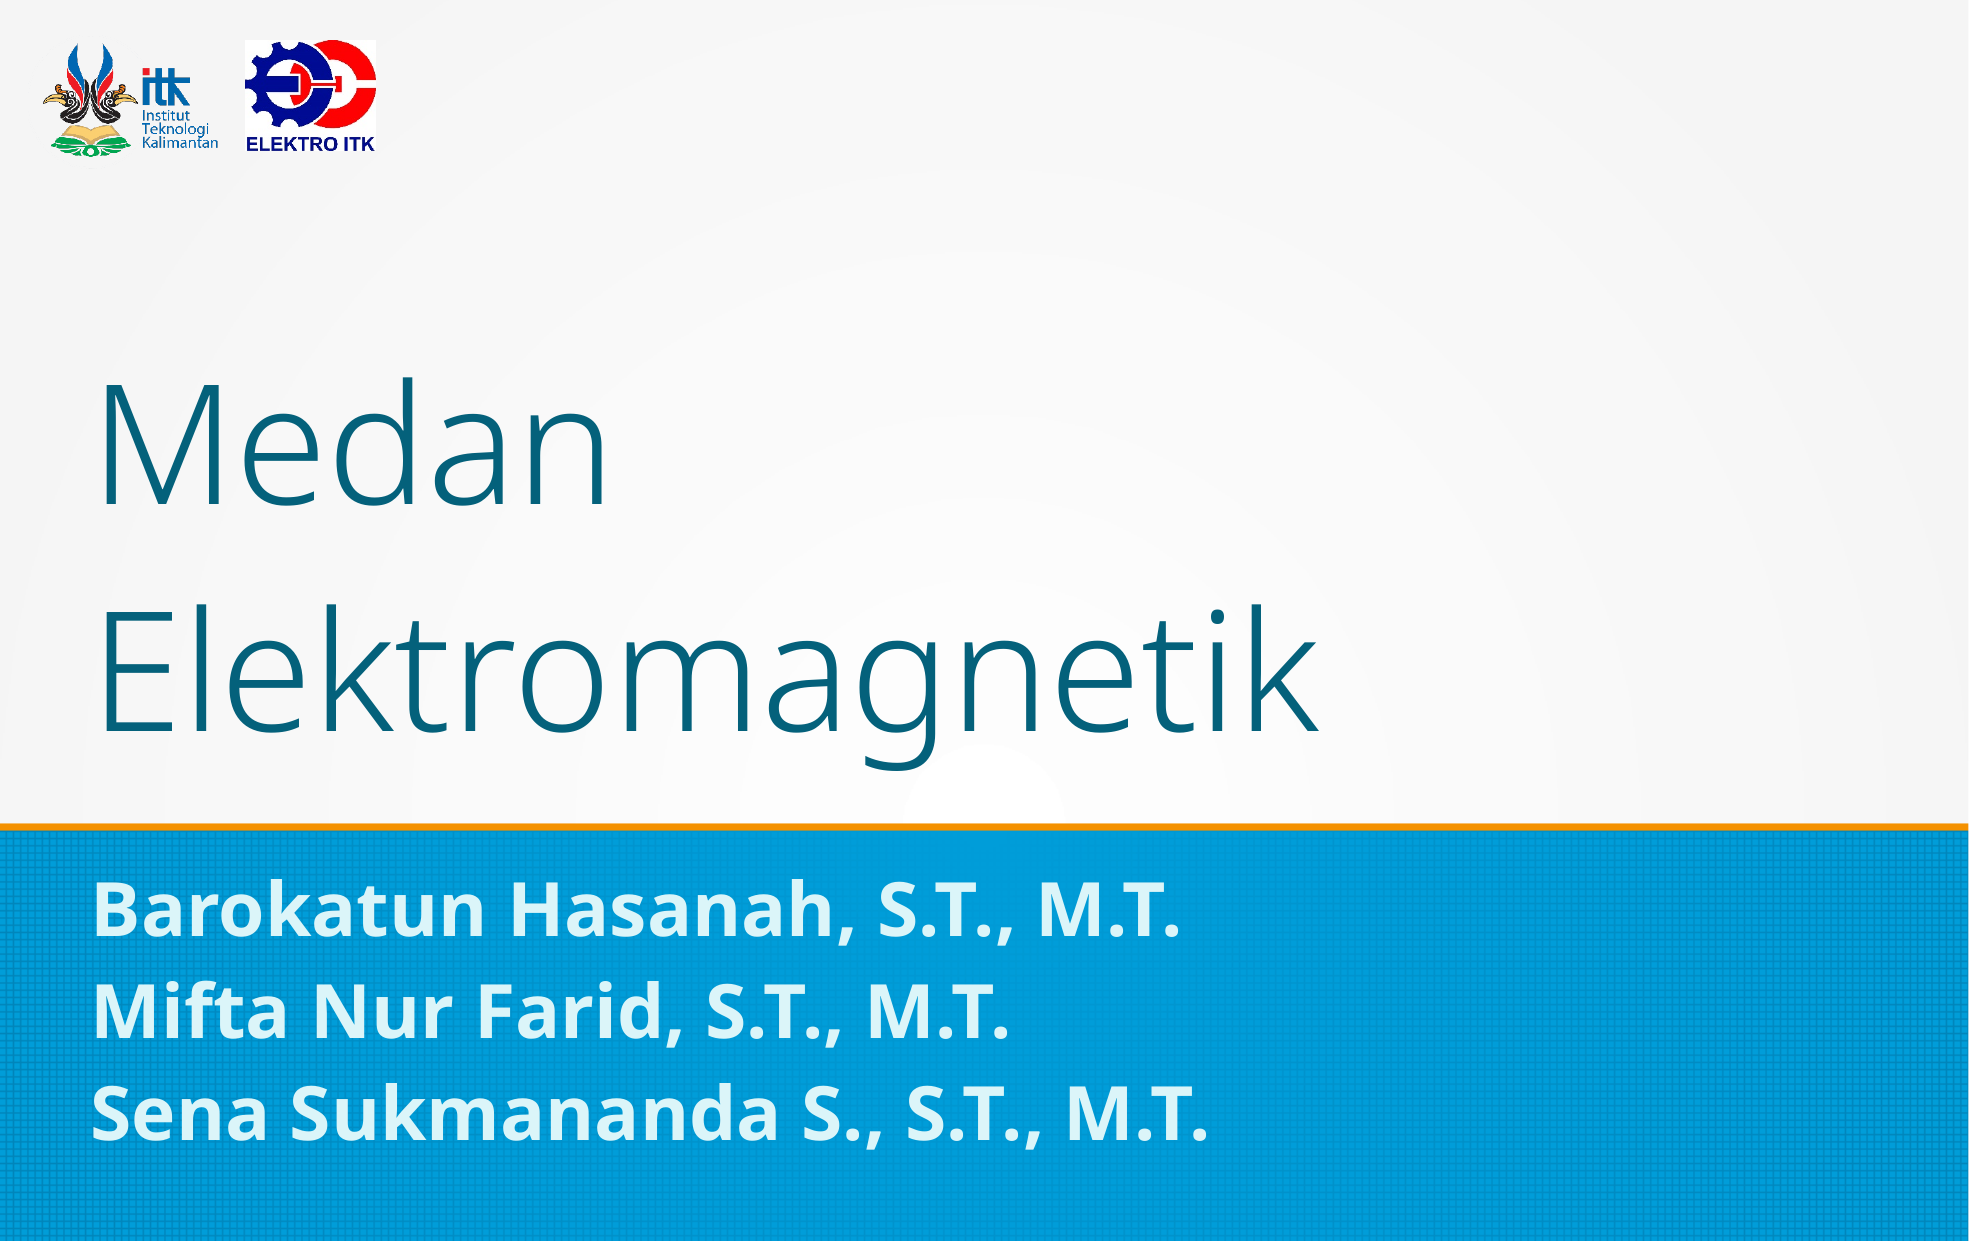

# Medan Elektromagnetik
Barokatun Hasanah, S.T., M.T.
Mifta Nur Farid, S.T., M.T.
Sena Sukmananda S., S.T., M.T.